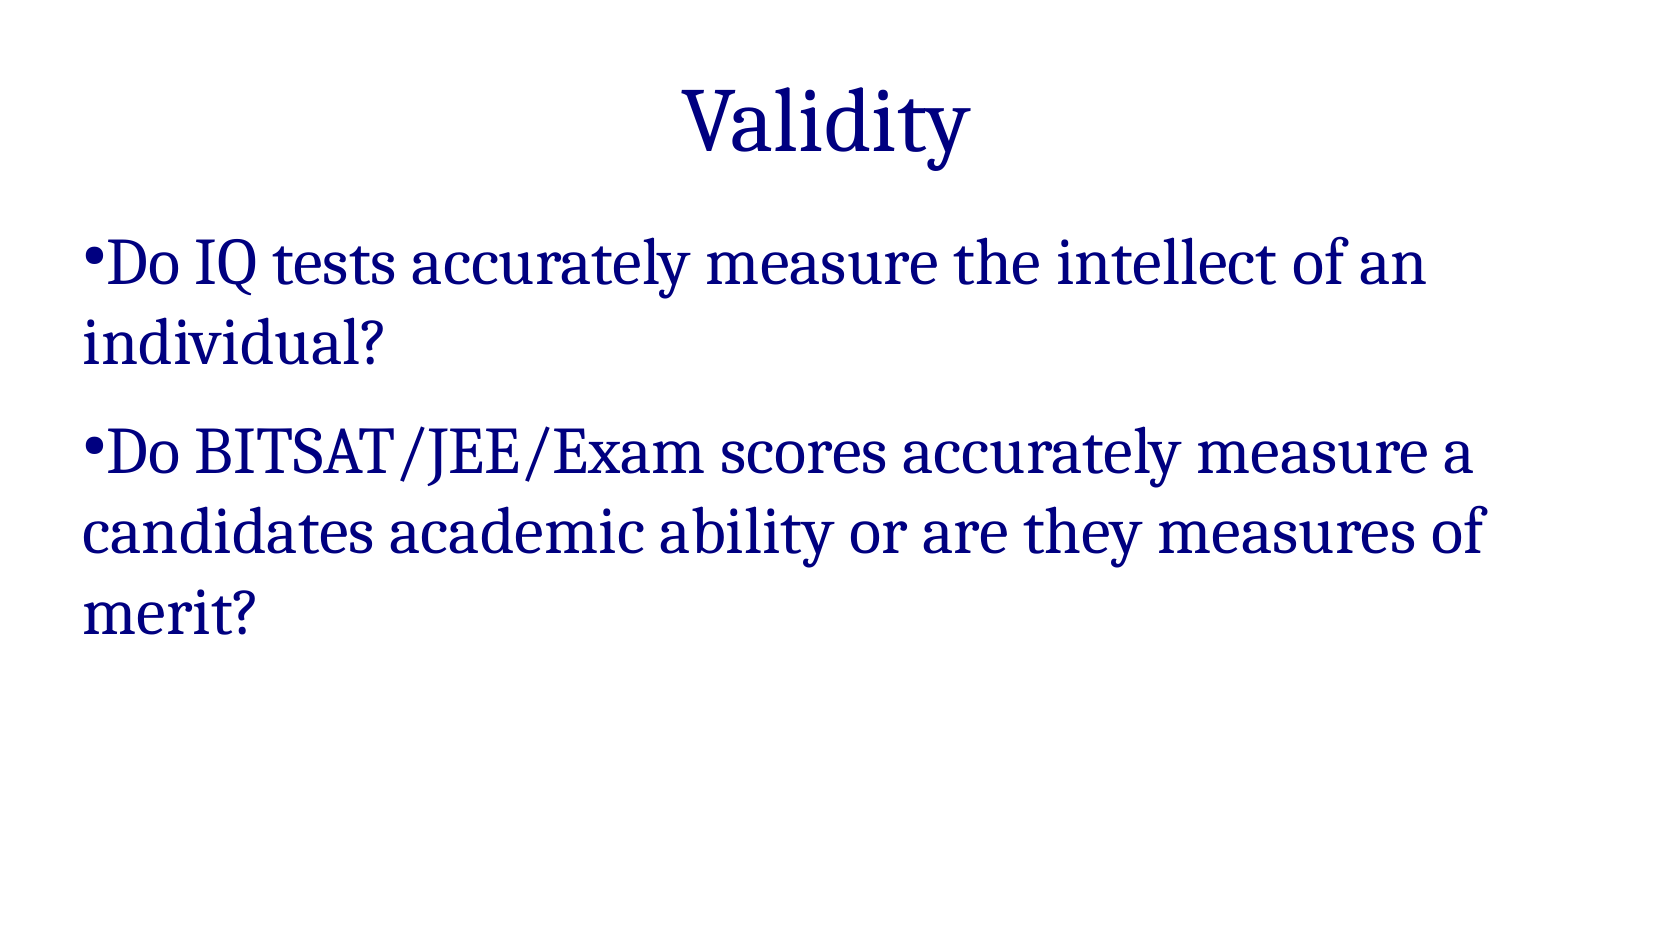

# Validity
Do IQ tests accurately measure the intellect of an individual?
Do BITSAT/JEE/Exam scores accurately measure a candidates academic ability or are they measures of merit?